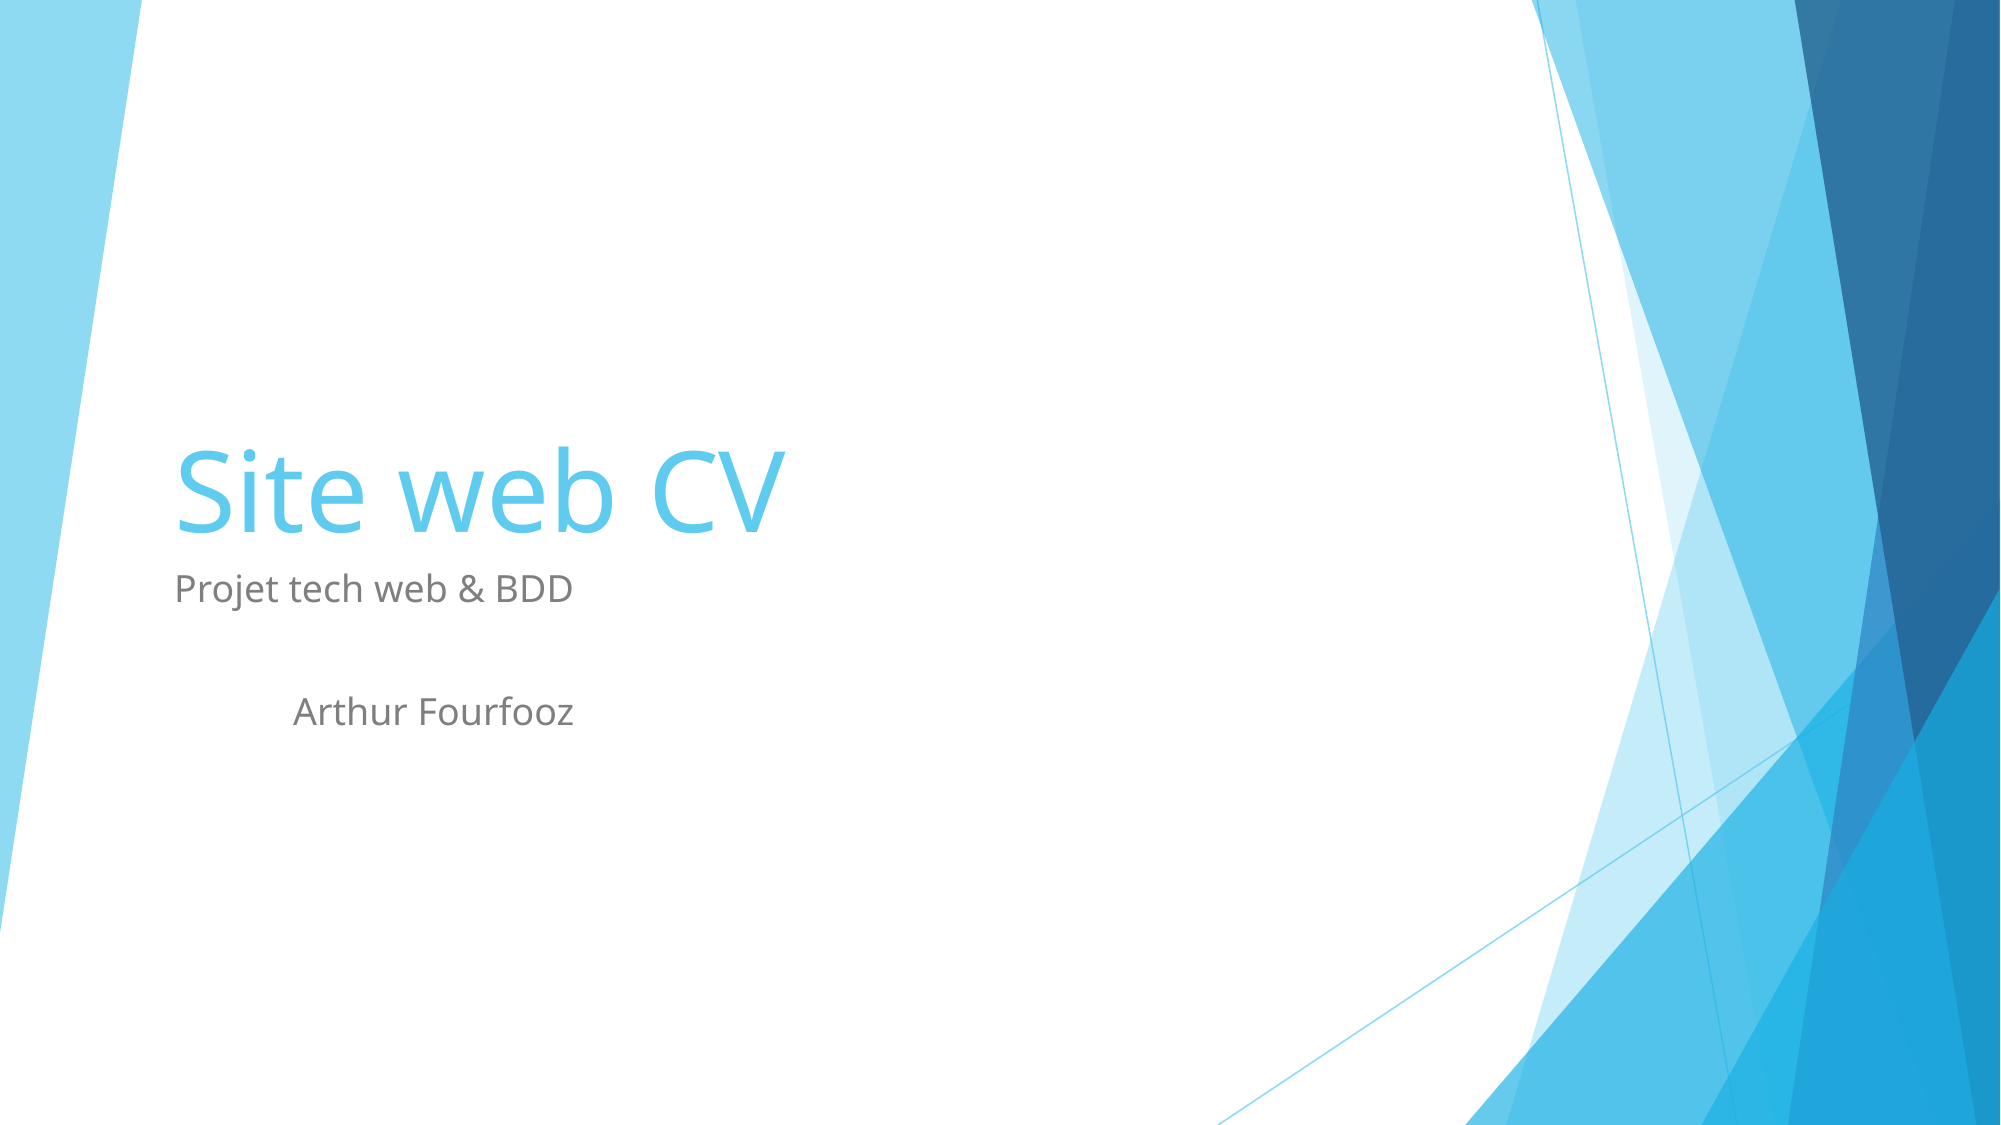

# Site web CV
Projet tech web & BDD
Arthur Fourfooz